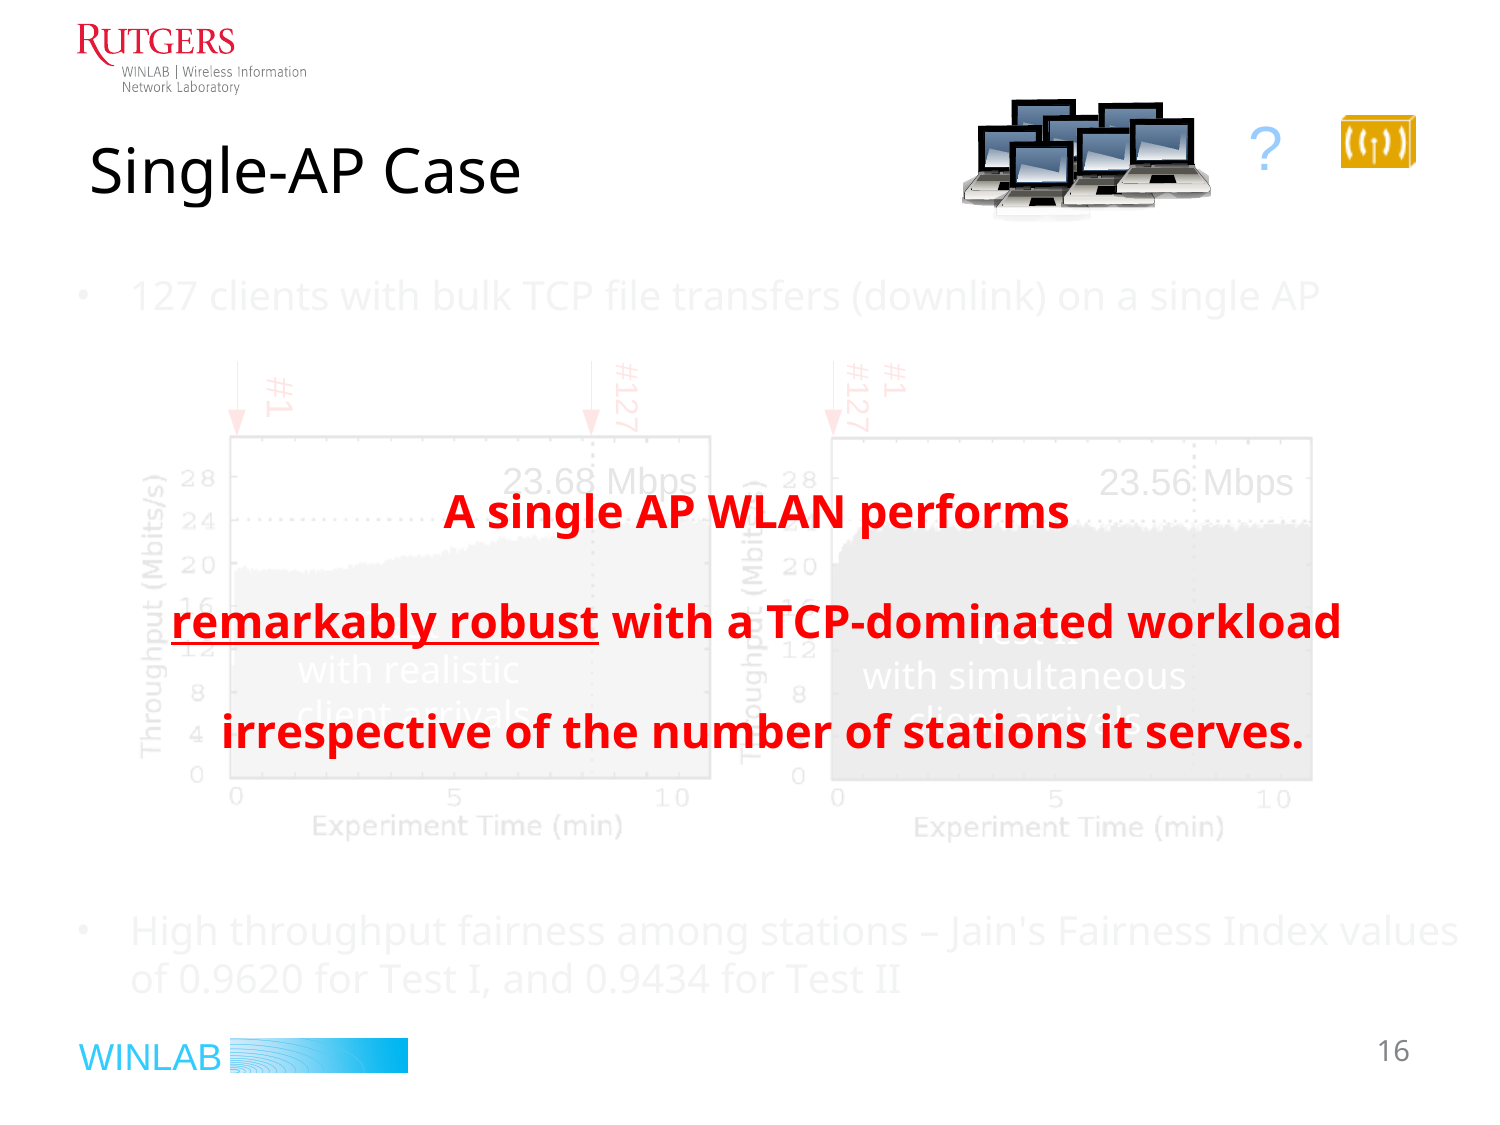

# Single-AP Case
?
A single AP WLAN performs
remarkably robust with a TCP-dominated workload
irrespective of the number of stations it serves.
127 clients with bulk TCP file transfers (downlink) on a single AP
High throughput fairness among stations – Jain's Fairness Index values of 0.9620 for Test I, and 0.9434 for Test II
#1
#127
#1
#127
23.68 Mbps
23.56 Mbps
Test I
with realistic
client arrivals
Test II
with simultaneous
client arrivals
16